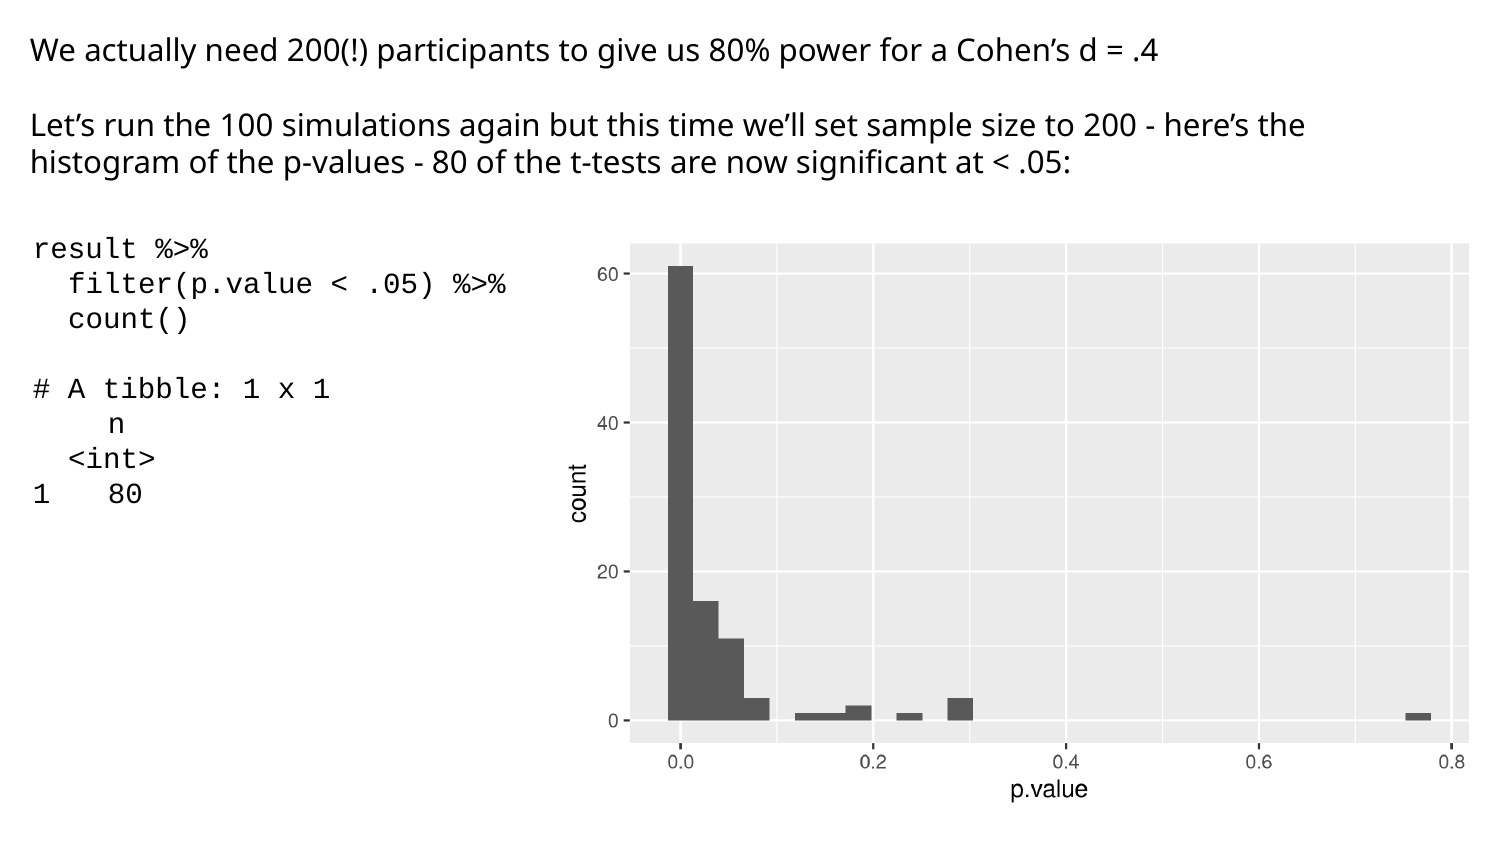

We actually need 200(!) participants to give us 80% power for a Cohen’s d = .4
Let’s run the 100 simulations again but this time we’ll set sample size to 200 - here’s the histogram of the p-values - 80 of the t-tests are now significant at < .05:
result %>%
 filter(p.value < .05) %>%
 count()
# A tibble: 1 x 1
 	n
 <int>
1	80